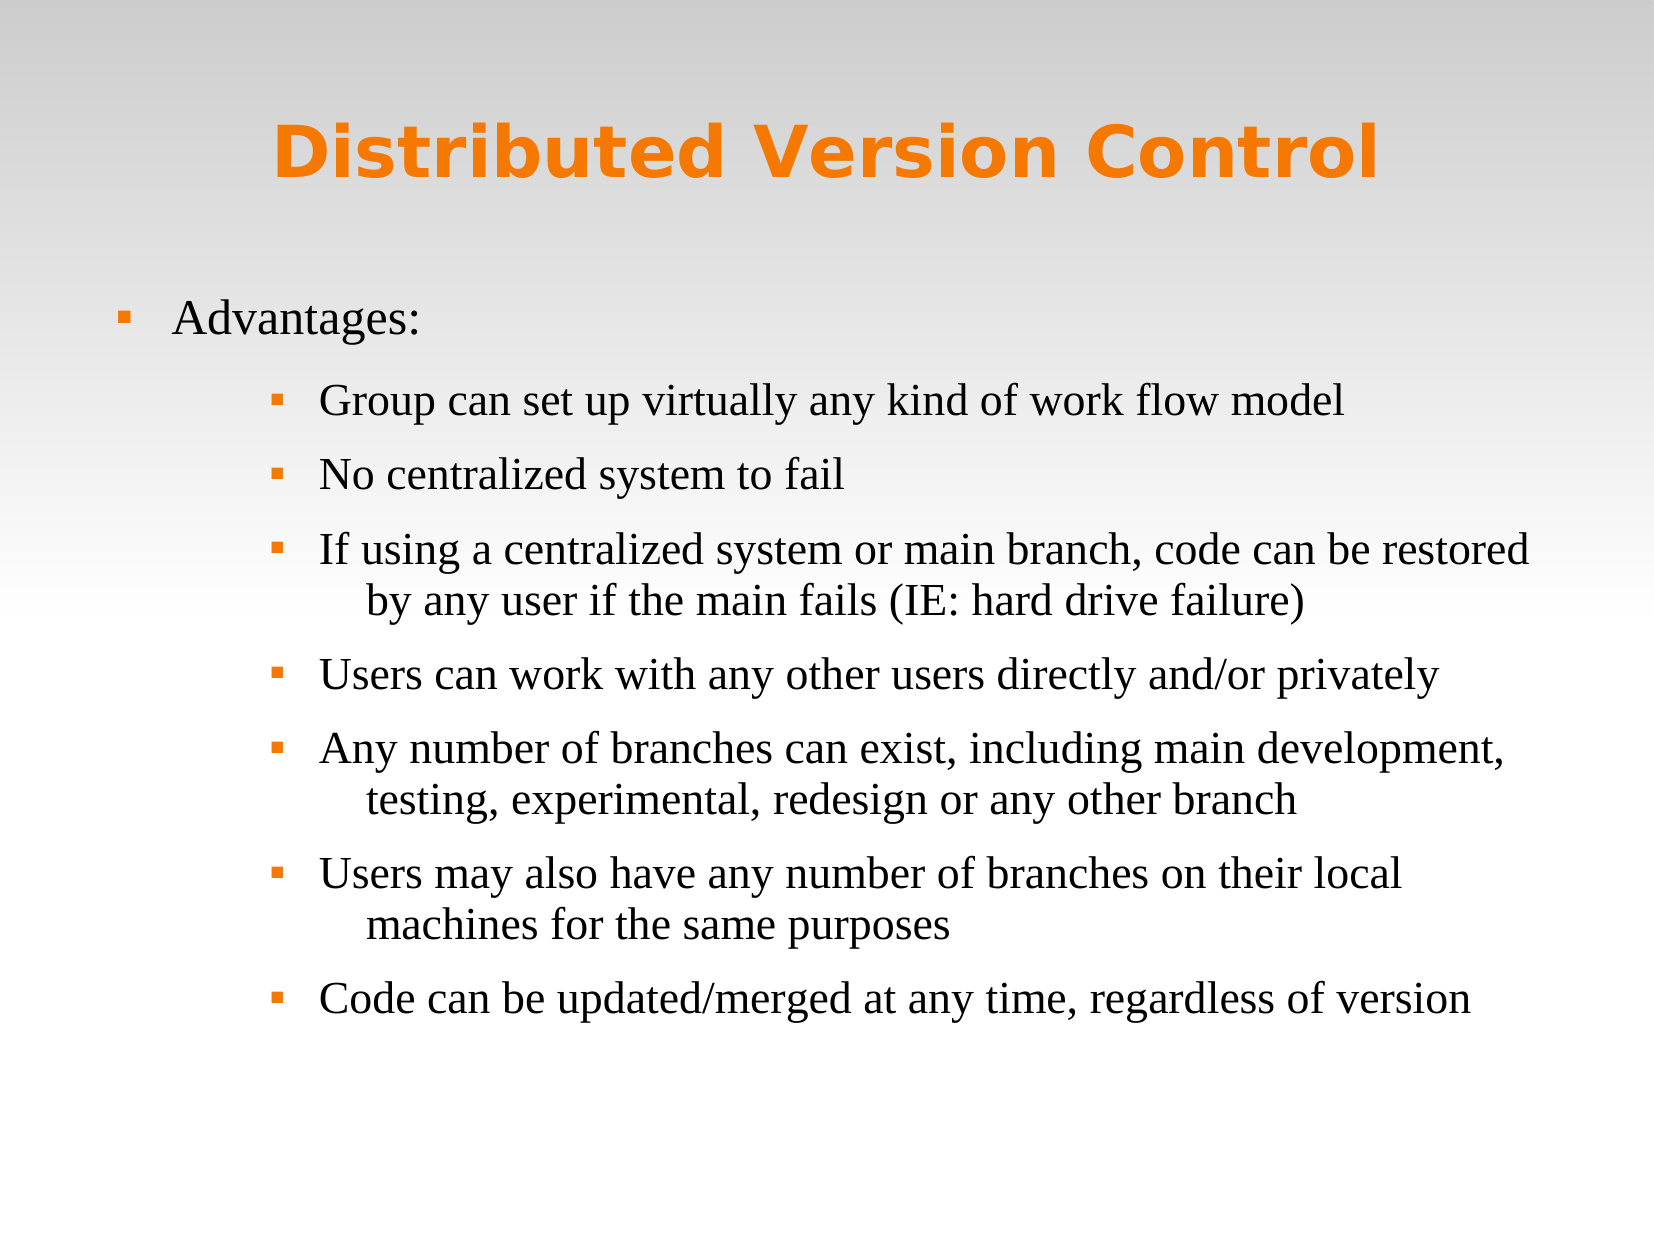

# Distributed Version Control
Advantages:
Group can set up virtually any kind of work flow model
No centralized system to fail
If using a centralized system or main branch, code can be restored by any user if the main fails (IE: hard drive failure)
Users can work with any other users directly and/or privately
Any number of branches can exist, including main development, testing, experimental, redesign or any other branch
Users may also have any number of branches on their local machines for the same purposes
Code can be updated/merged at any time, regardless of version